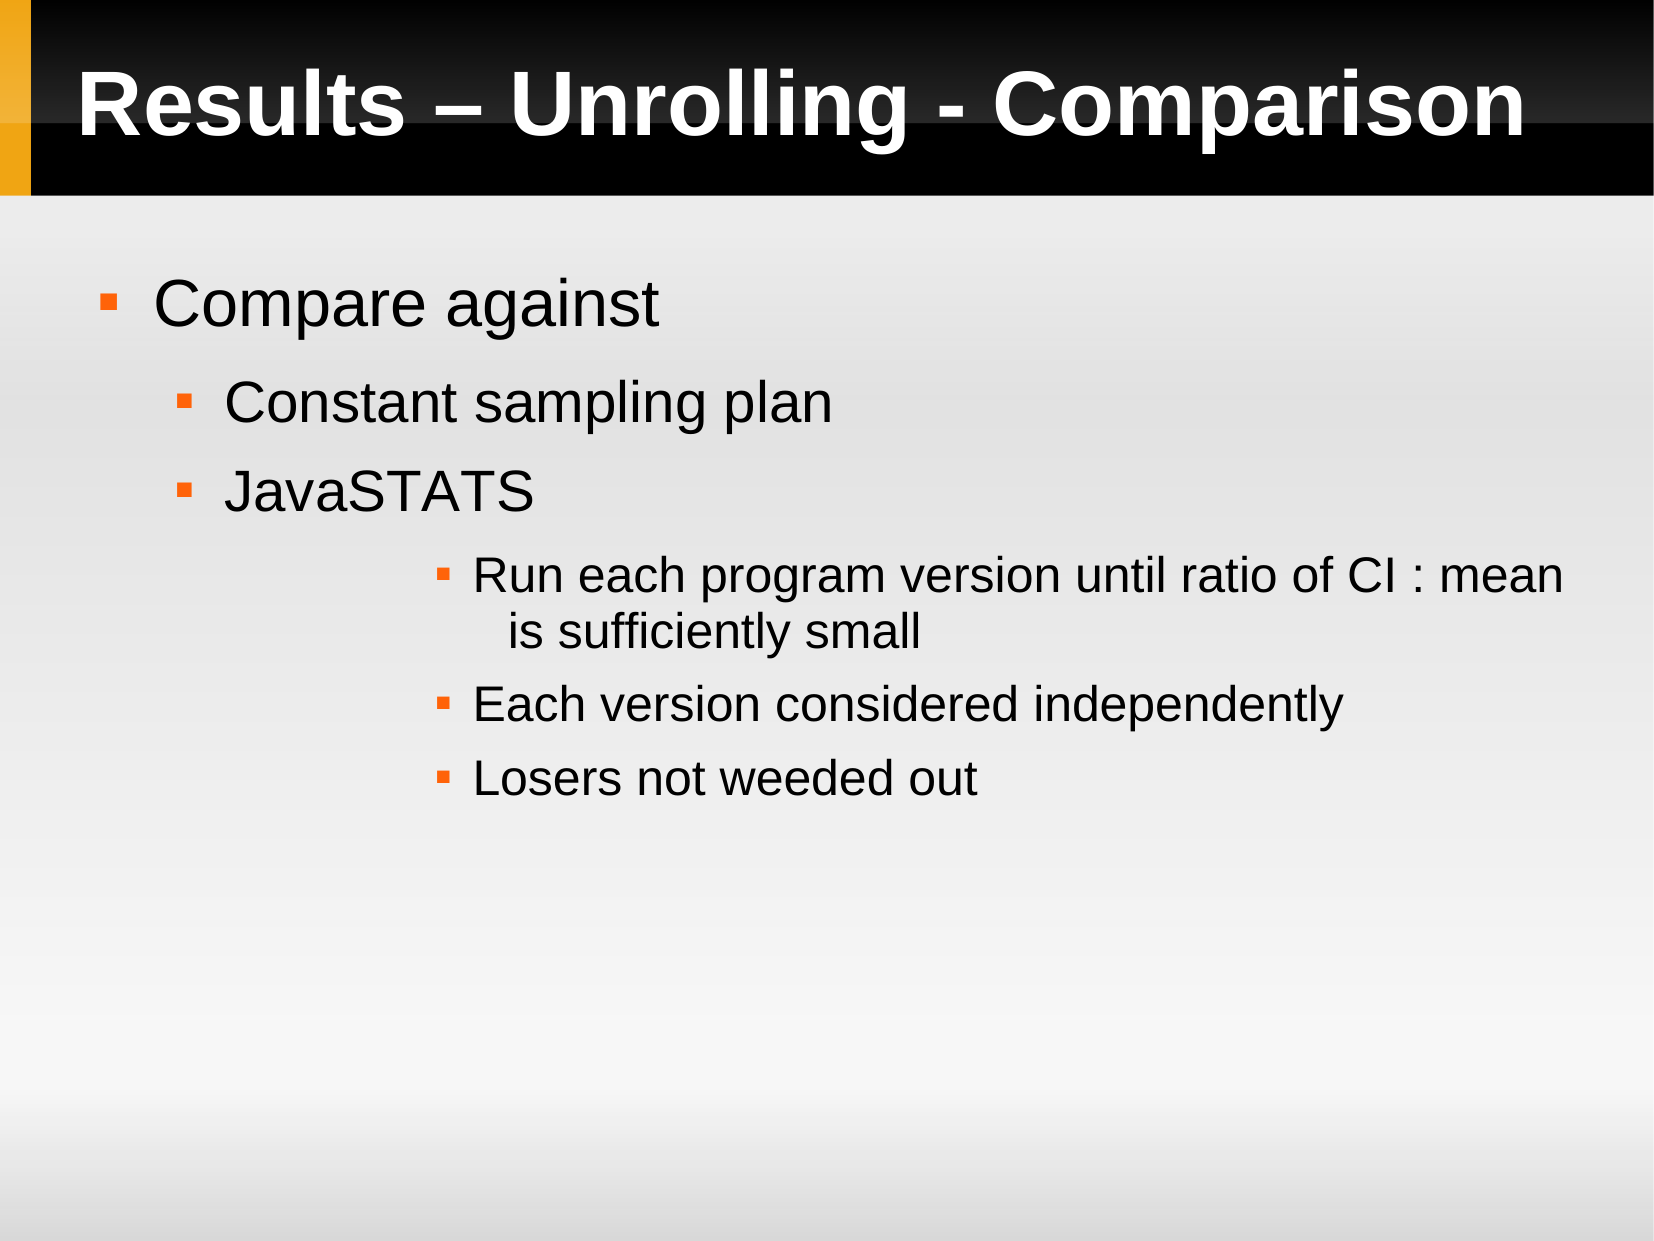

# Results – Unrolling - Comparison
Compare against
Constant sampling plan
JavaSTATS
Run each program version until ratio of CI : mean is sufficiently small
Each version considered independently
Losers not weeded out